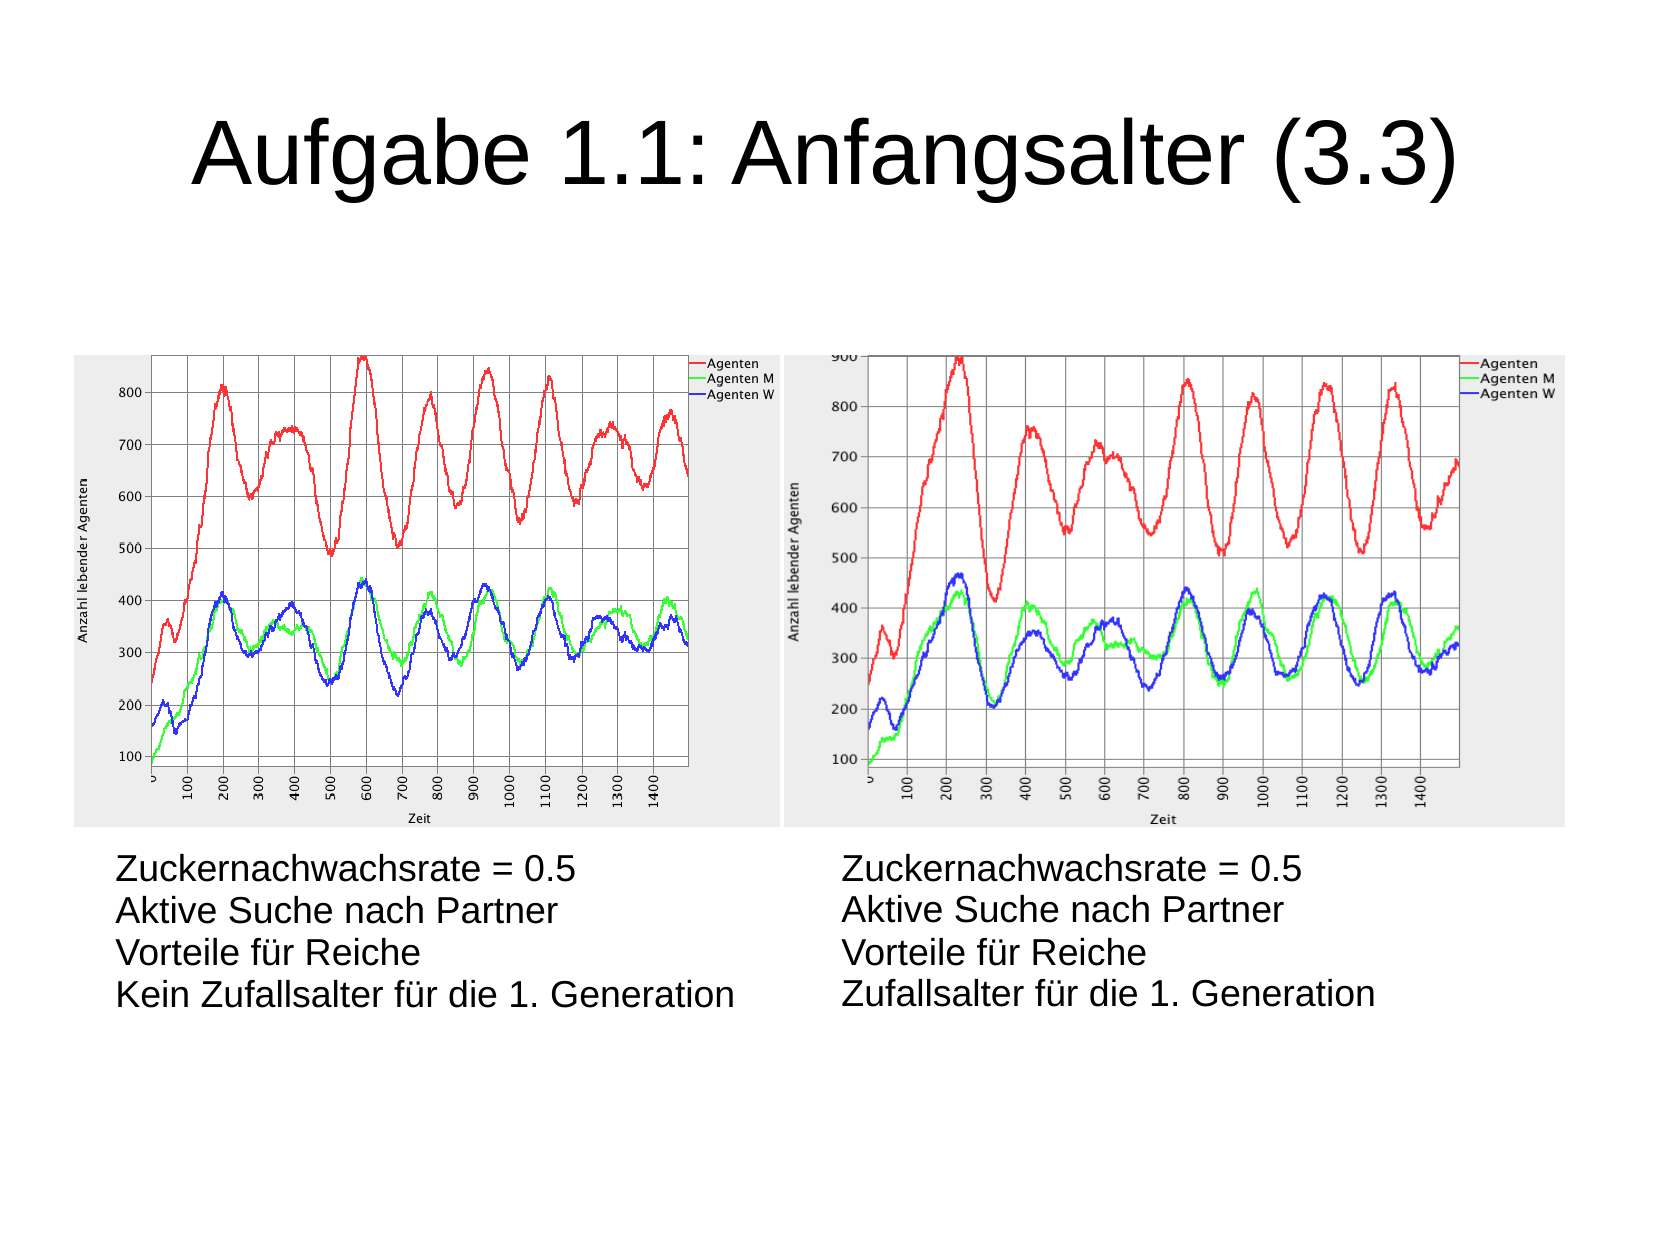

# Aufgabe 1.1: Anfangsalter (3.3)
Zuckernachwachsrate = 0.5
Aktive Suche nach Partner
Vorteile für Reiche
Zufallsalter für die 1. Generation
Zuckernachwachsrate = 0.5
Aktive Suche nach Partner
Vorteile für Reiche
Kein Zufallsalter für die 1. Generation